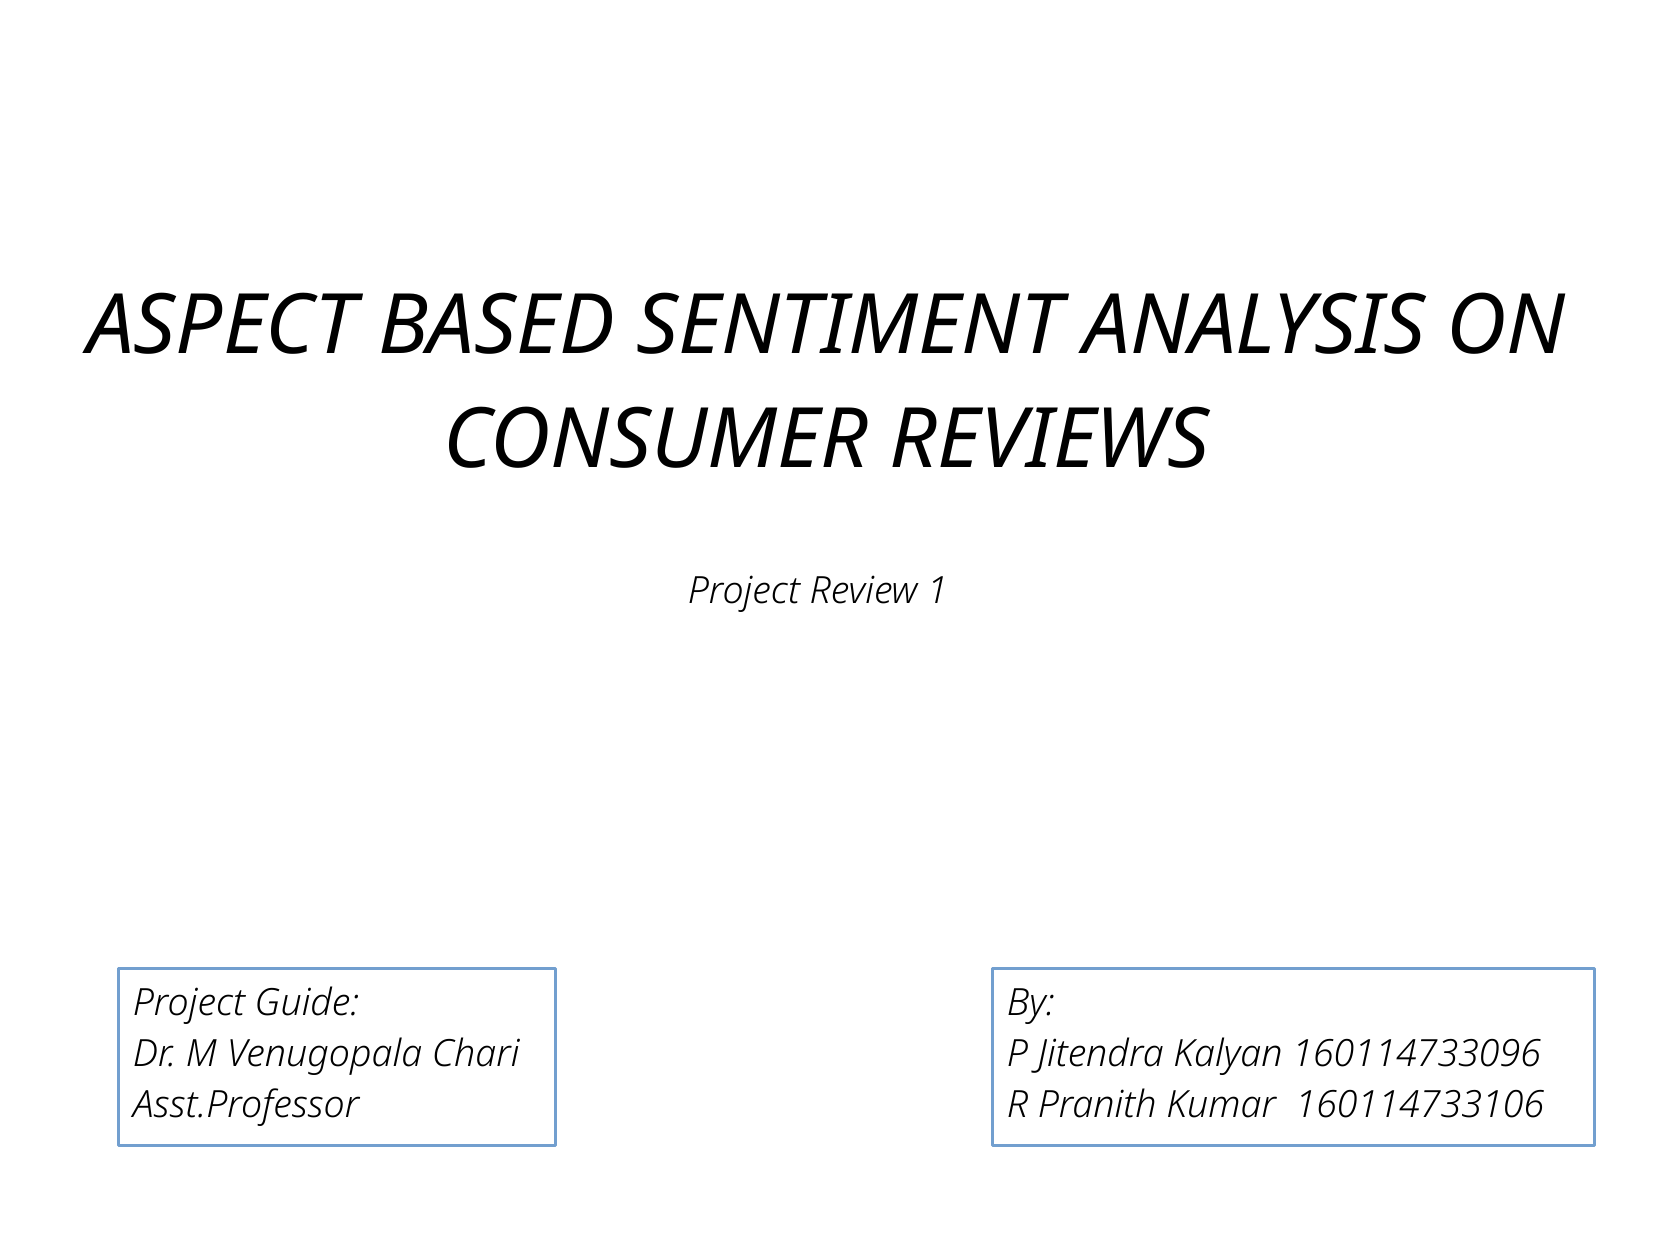

# ASPECT BASED SENTIMENT ANALYSIS ON CONSUMER REVIEWS
Project Review 1
Project Guide:
Dr. M Venugopala Chari
Asst.Professor
By:
P Jitendra Kalyan 160114733096
R Pranith Kumar 160114733106